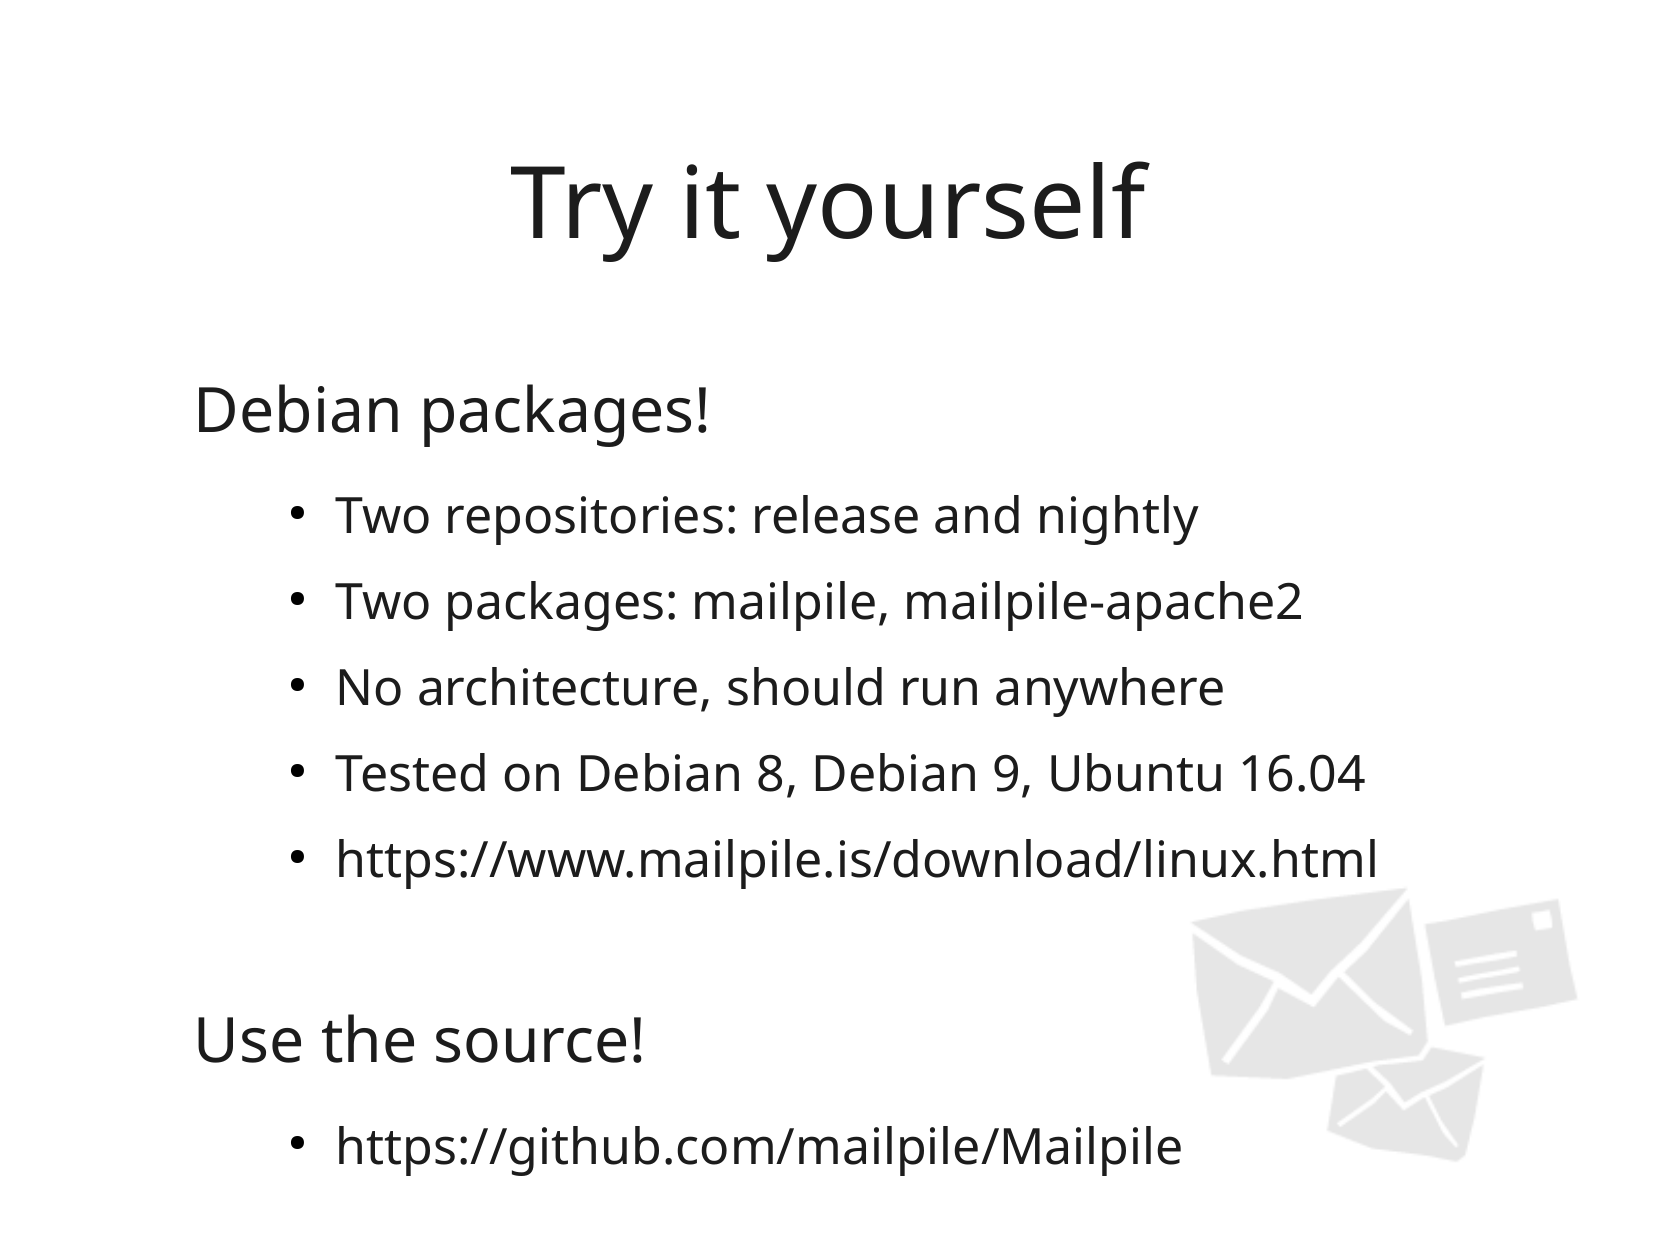

# Try it yourself
Debian packages!
Two repositories: release and nightly
Two packages: mailpile, mailpile-apache2
No architecture, should run anywhere
Tested on Debian 8, Debian 9, Ubuntu 16.04
https://www.mailpile.is/download/linux.html
Use the source!
https://github.com/mailpile/Mailpile